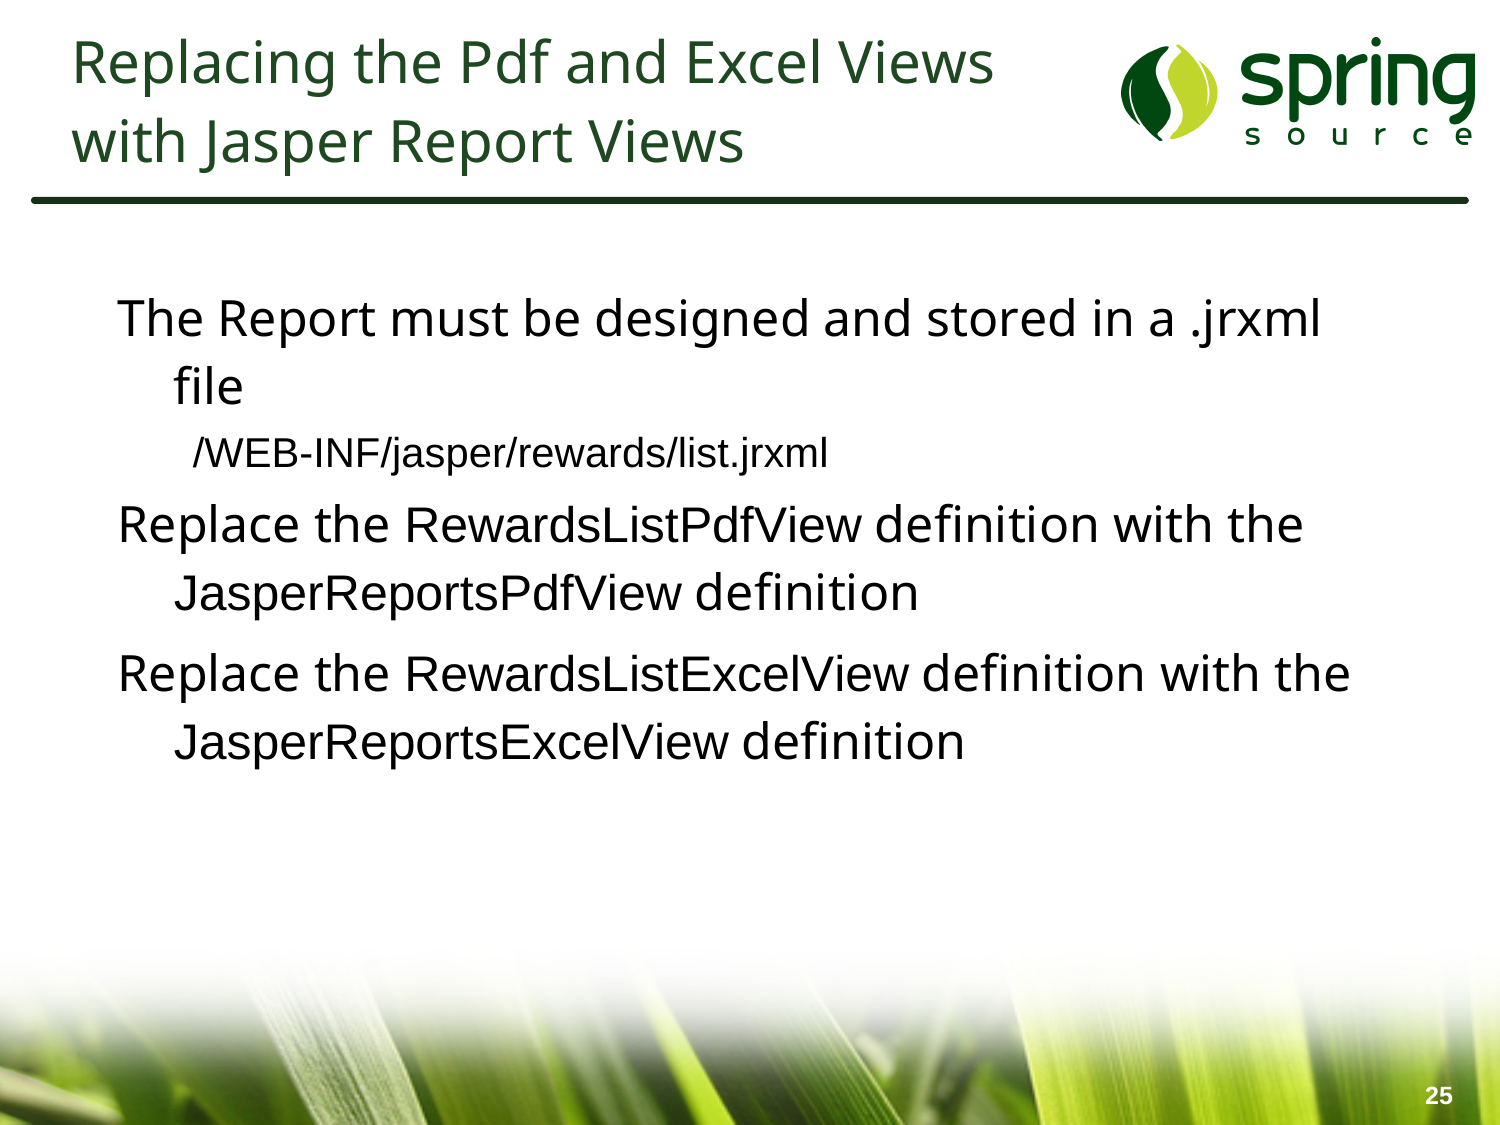

# Replacing the Pdf and Excel Views with Jasper Report Views
The Report must be designed and stored in a .jrxml file
/WEB-INF/jasper/rewards/list.jrxml
Replace the RewardsListPdfView definition with the JasperReportsPdfView definition
Replace the RewardsListExcelView definition with the JasperReportsExcelView definition